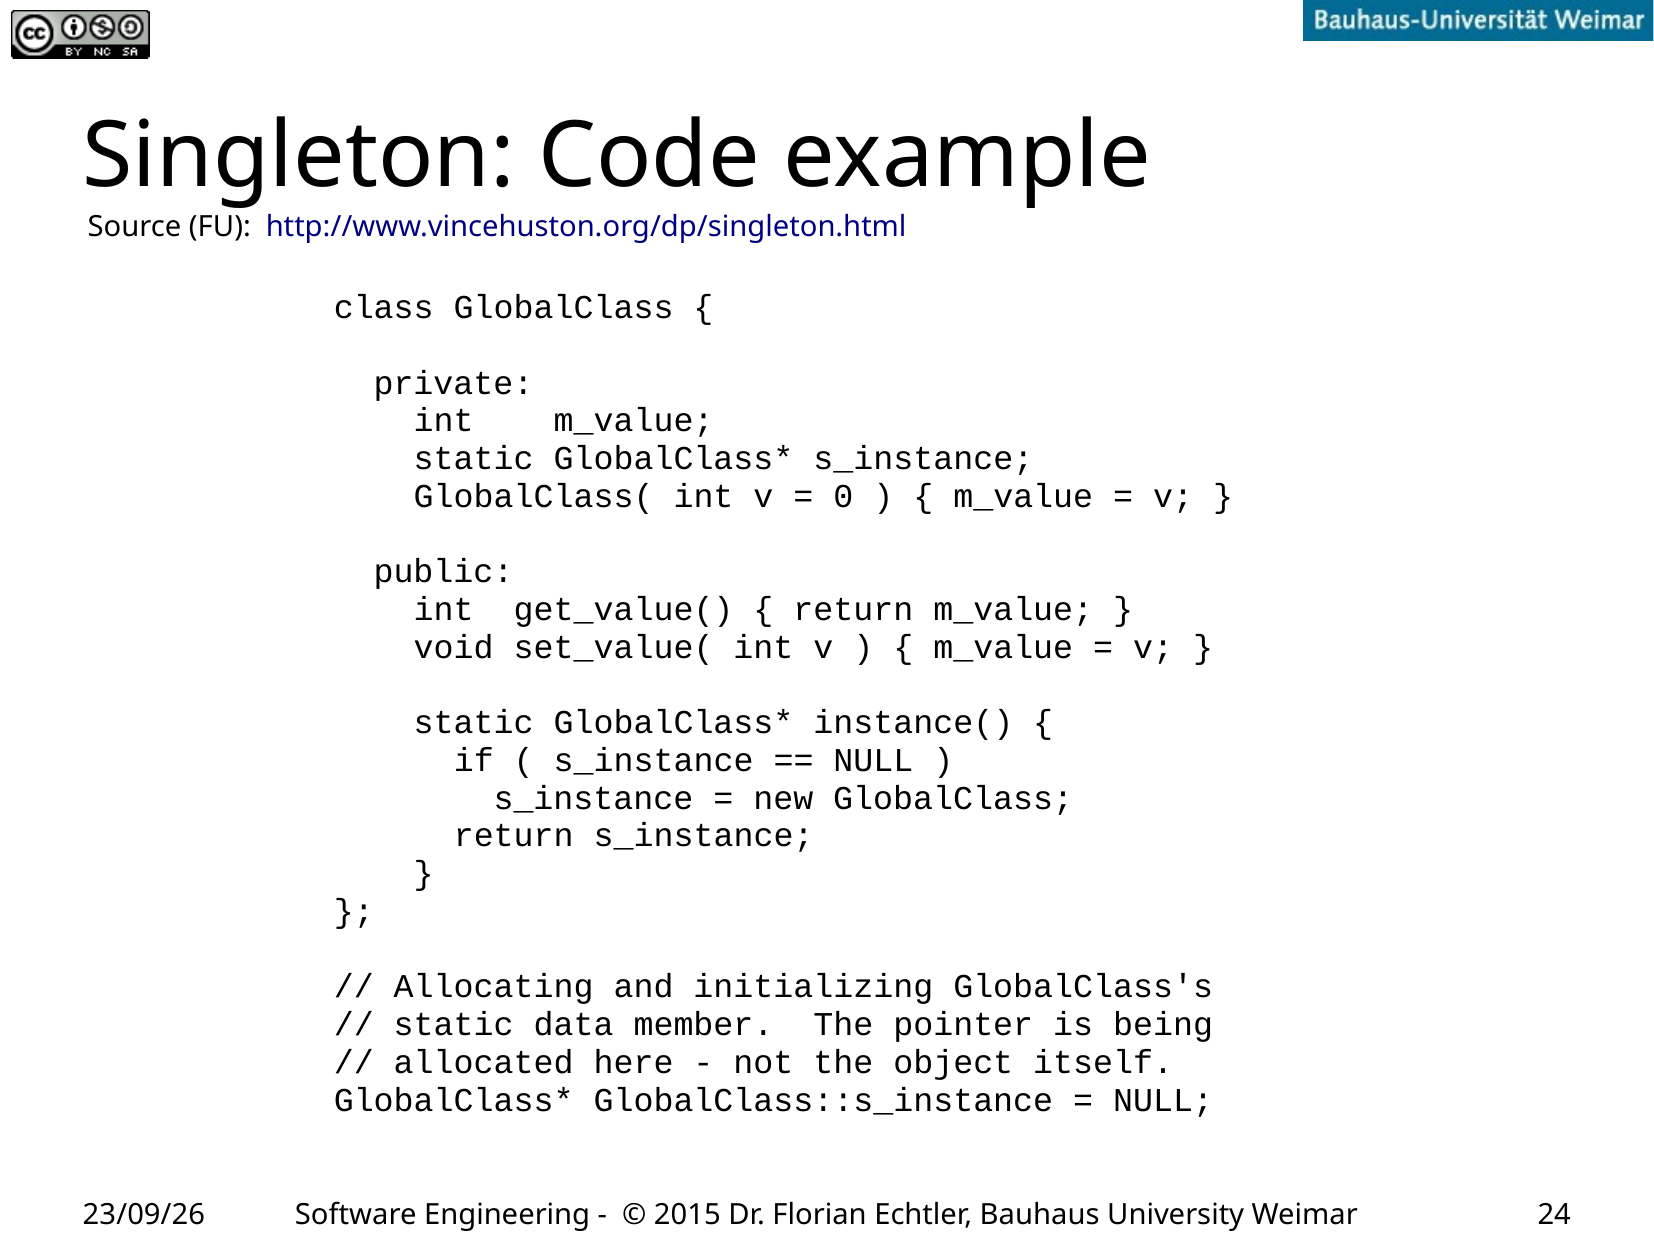

# Singleton: Code example
Source (FU): http://www.vincehuston.org/dp/singleton.html
class GlobalClass {
 private:
 int m_value;
 static GlobalClass* s_instance;
 GlobalClass( int v = 0 ) { m_value = v; }
 public:
 int get_value() { return m_value; }
 void set_value( int v ) { m_value = v; }
 static GlobalClass* instance() {
 if ( s_instance == NULL )
 s_instance = new GlobalClass;
 return s_instance;
 }
};
// Allocating and initializing GlobalClass's
// static data member. The pointer is being
// allocated here - not the object itself.
GlobalClass* GlobalClass::s_instance = NULL;
Software Engineering - © 2015 Dr. Florian Echtler, Bauhaus University Weimar
24